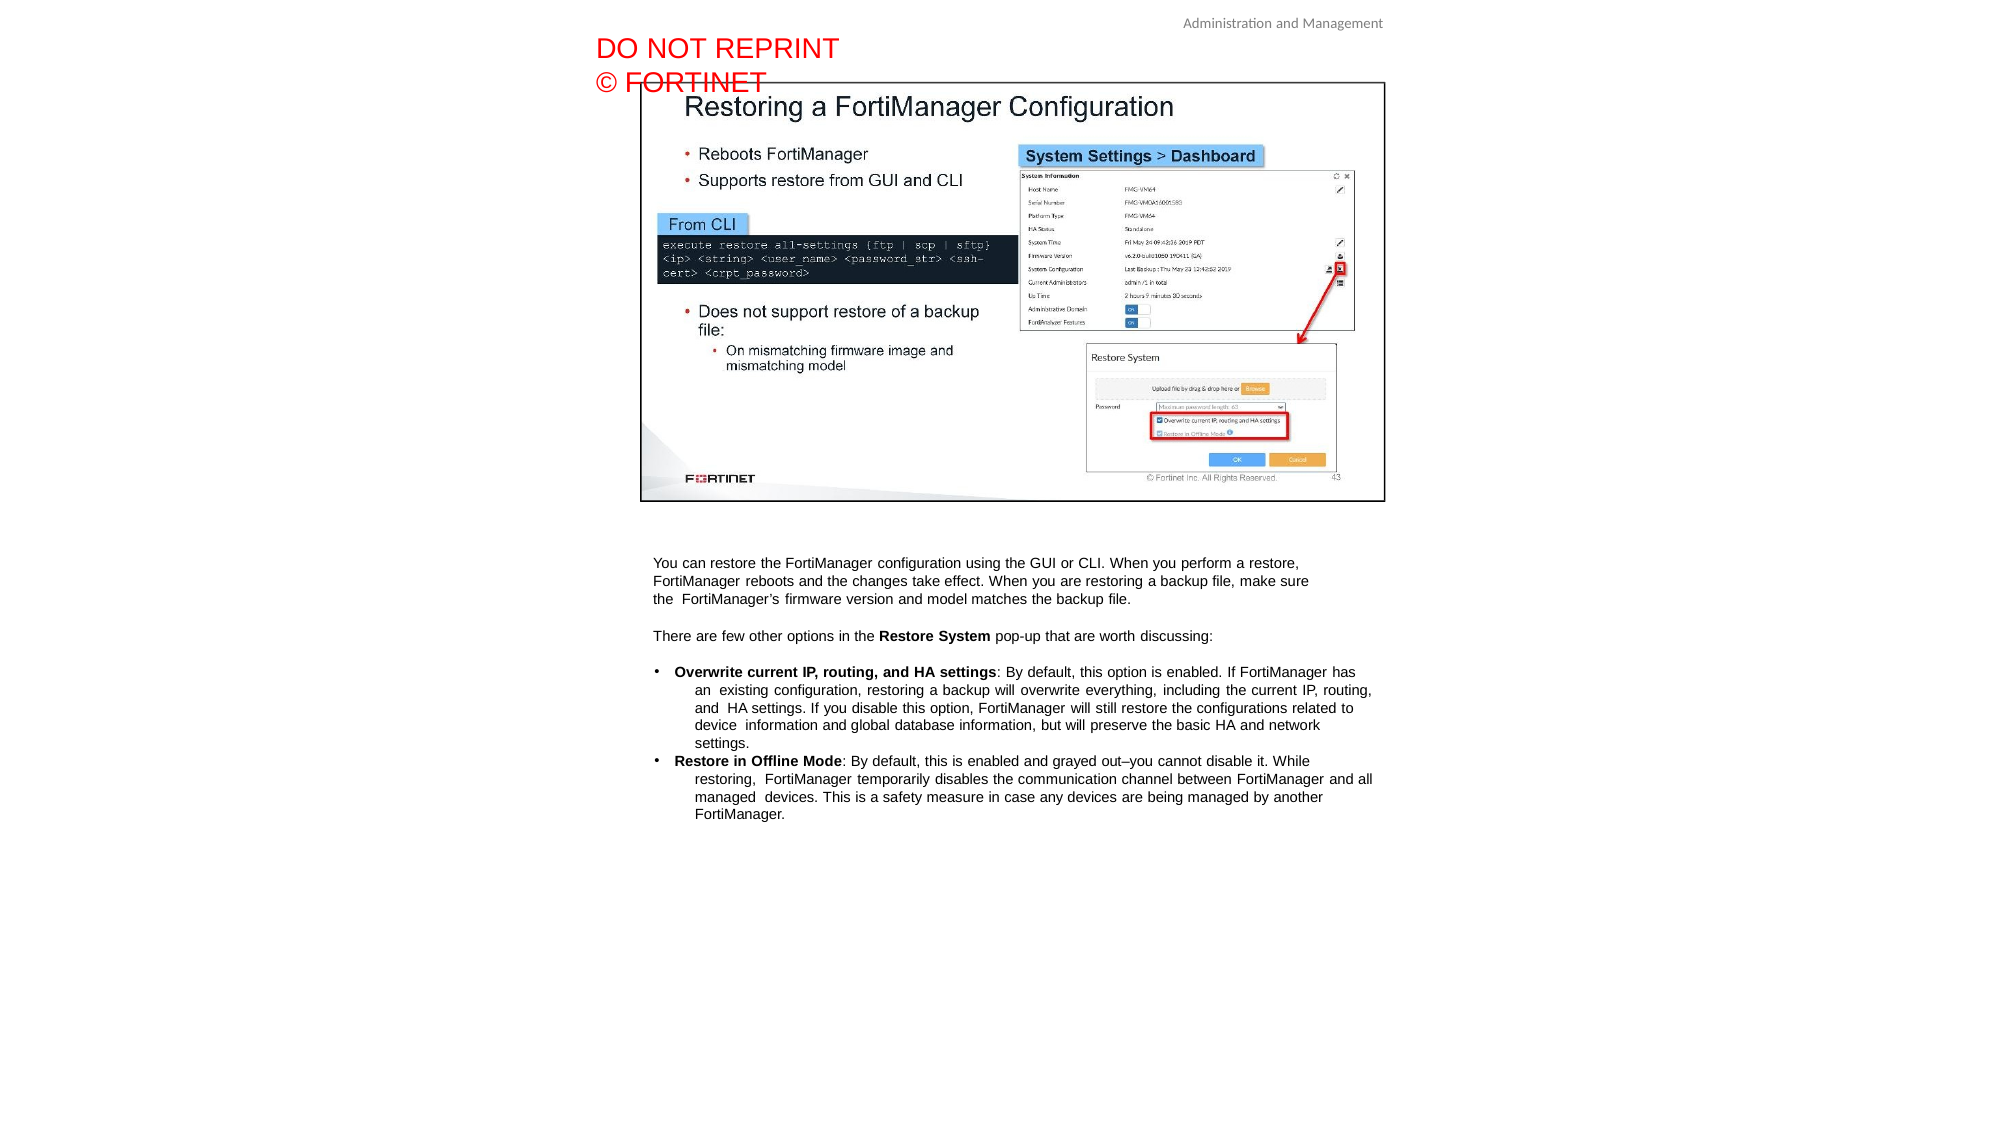

Administration and Management
DO NOT REPRINT
© FORTINET
You can restore the FortiManager configuration using the GUI or CLI. When you perform a restore, FortiManager reboots and the changes take effect. When you are restoring a backup file, make sure the FortiManager’s firmware version and model matches the backup file.
There are few other options in the Restore System pop-up that are worth discussing:
Overwrite current IP, routing, and HA settings: By default, this option is enabled. If FortiManager has an existing configuration, restoring a backup will overwrite everything, including the current IP, routing, and HA settings. If you disable this option, FortiManager will still restore the configurations related to device information and global database information, but will preserve the basic HA and network settings.
Restore in Offline Mode: By default, this is enabled and grayed out–you cannot disable it. While restoring, FortiManager temporarily disables the communication channel between FortiManager and all managed devices. This is a safety measure in case any devices are being managed by another FortiManager.
FortiManager 6.2 Study Guide
1